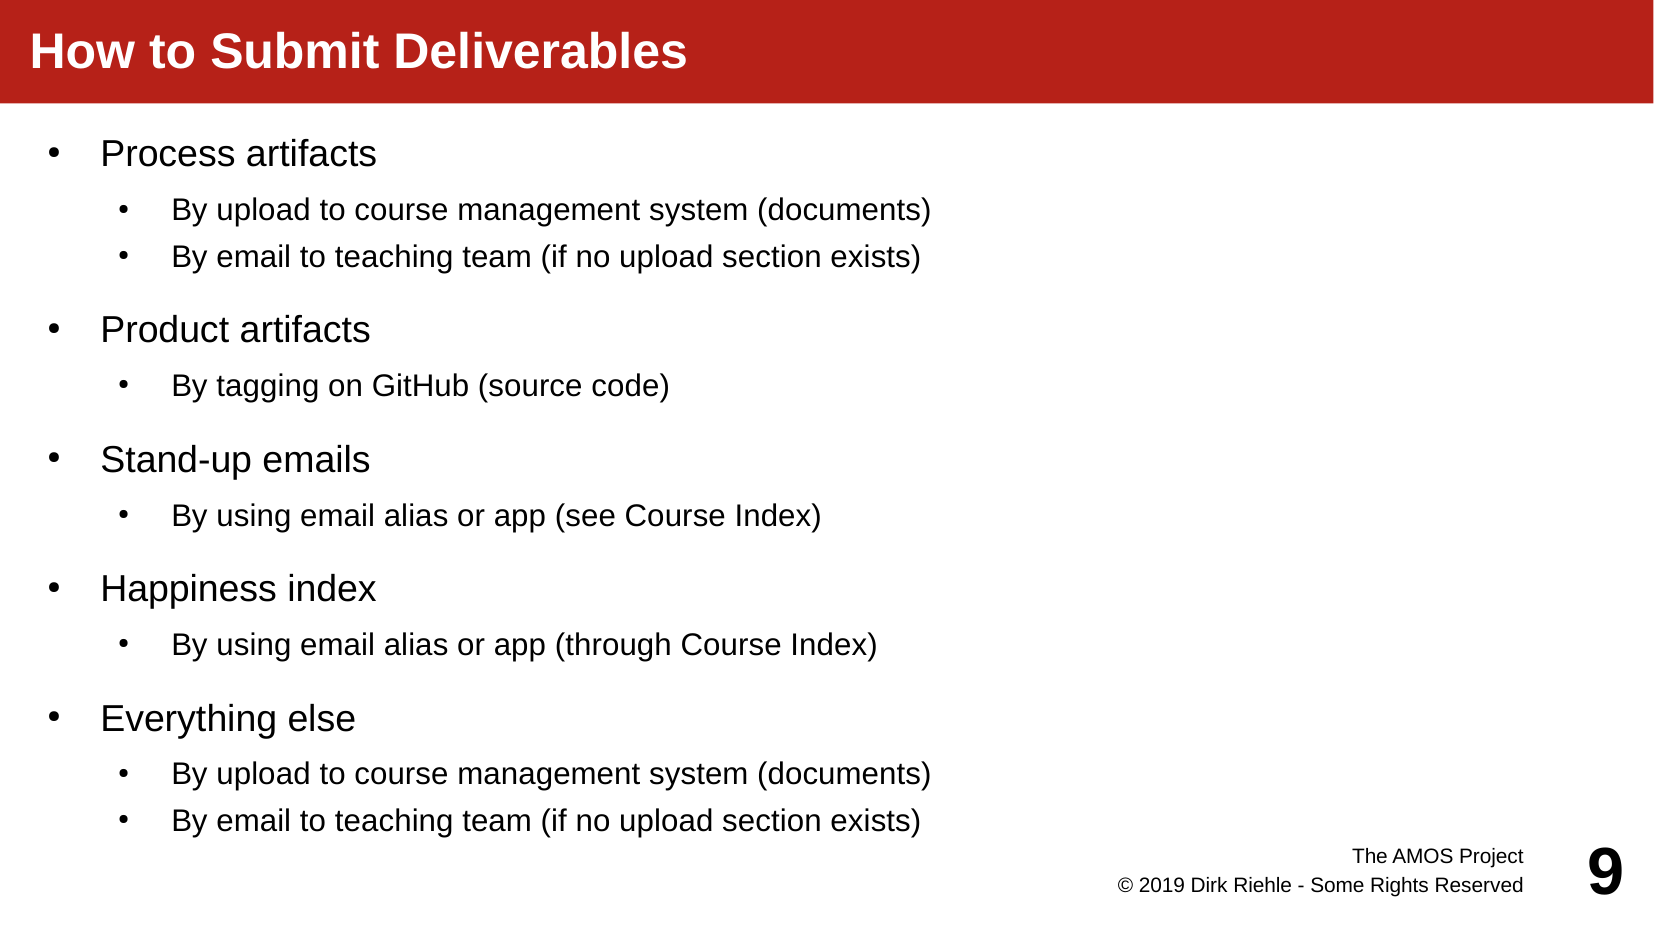

# How to Submit Deliverables
Process artifacts
By upload to course management system (documents)
By email to teaching team (if no upload section exists)
Product artifacts
By tagging on GitHub (source code)
Stand-up emails
By using email alias or app (see Course Index)
Happiness index
By using email alias or app (through Course Index)
Everything else
By upload to course management system (documents)
By email to teaching team (if no upload section exists)
The AMOS Project
9
© 2019 Dirk Riehle - Some Rights Reserved